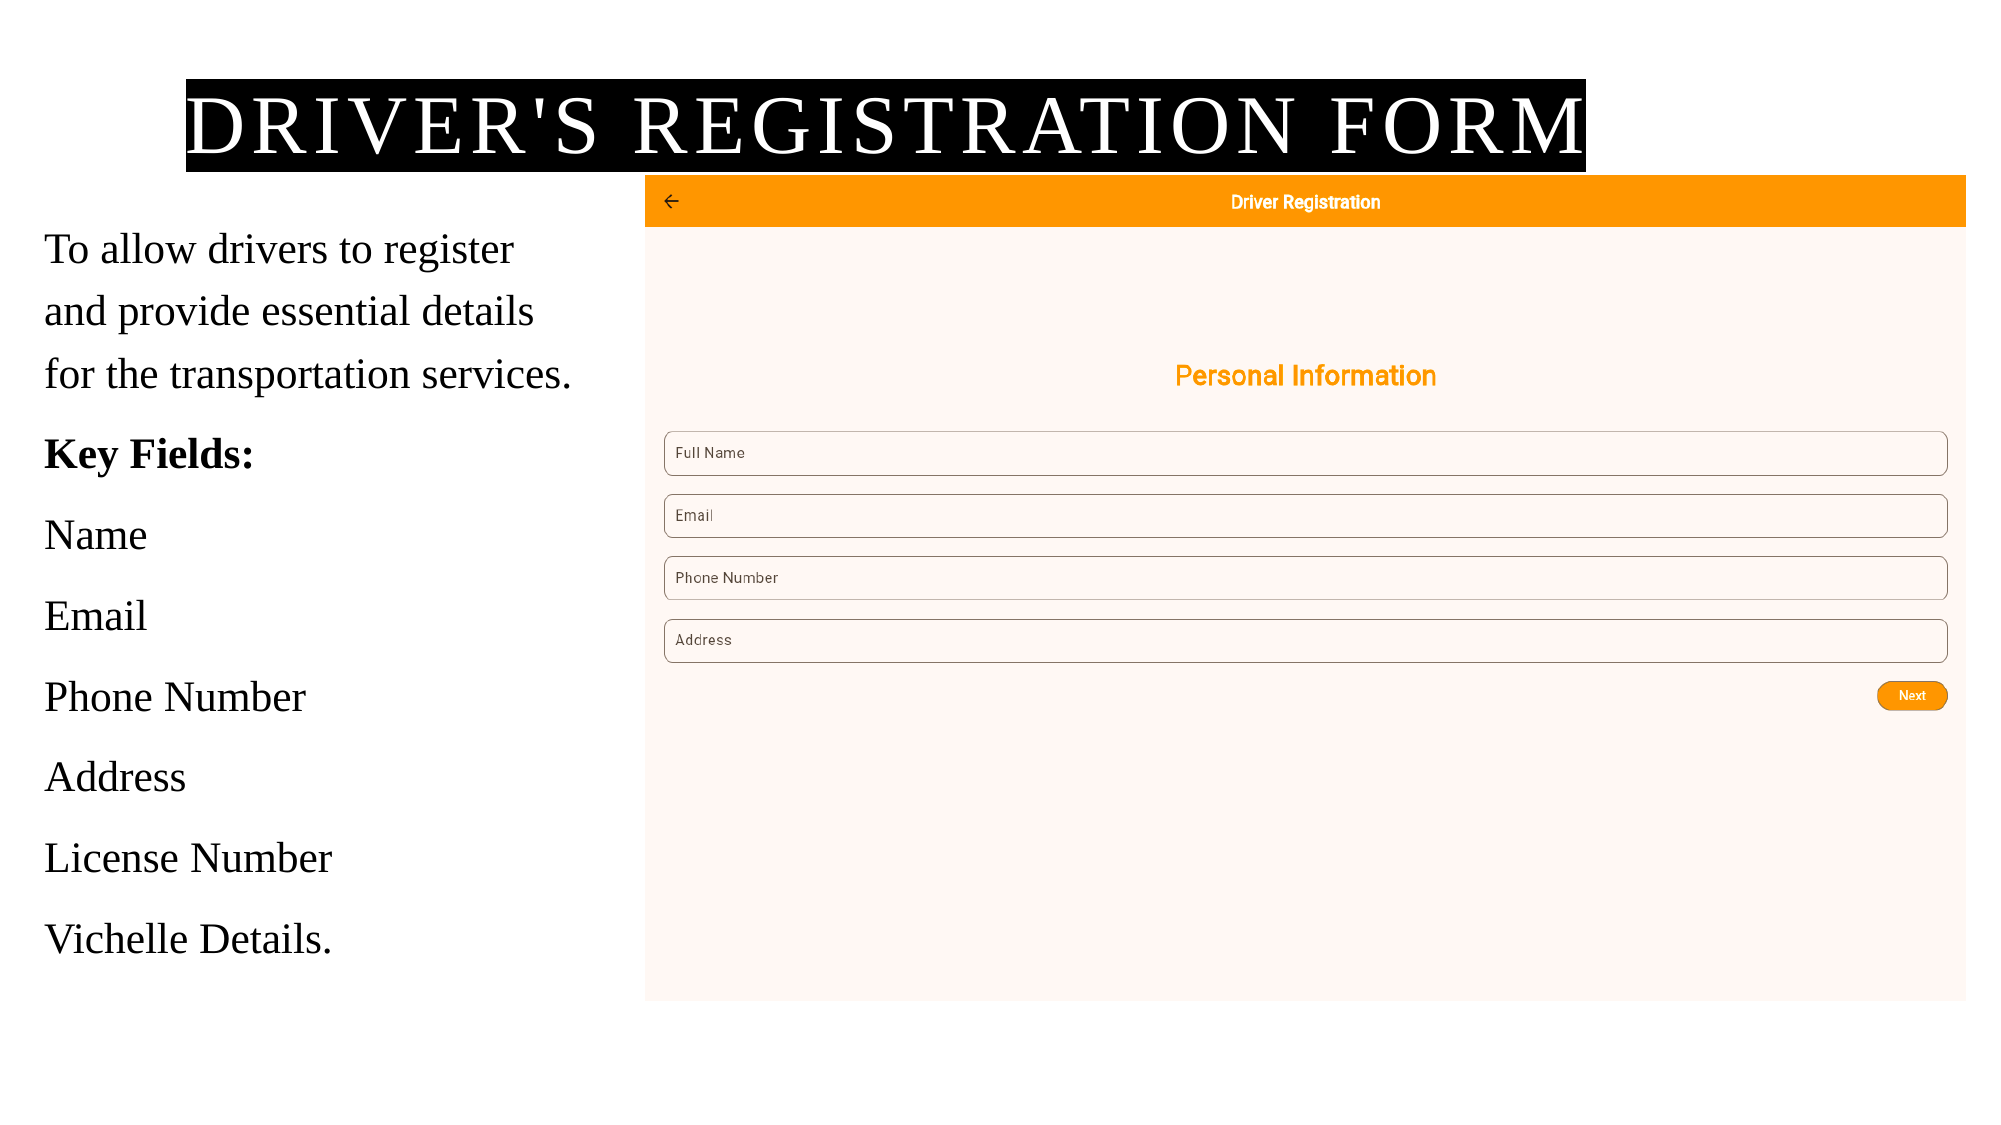

# Driver's Registration Form
To allow drivers to register and provide essential details for the transportation services.
Key Fields:
Name
Email
Phone Number
Address
License Number
Vichelle Details.